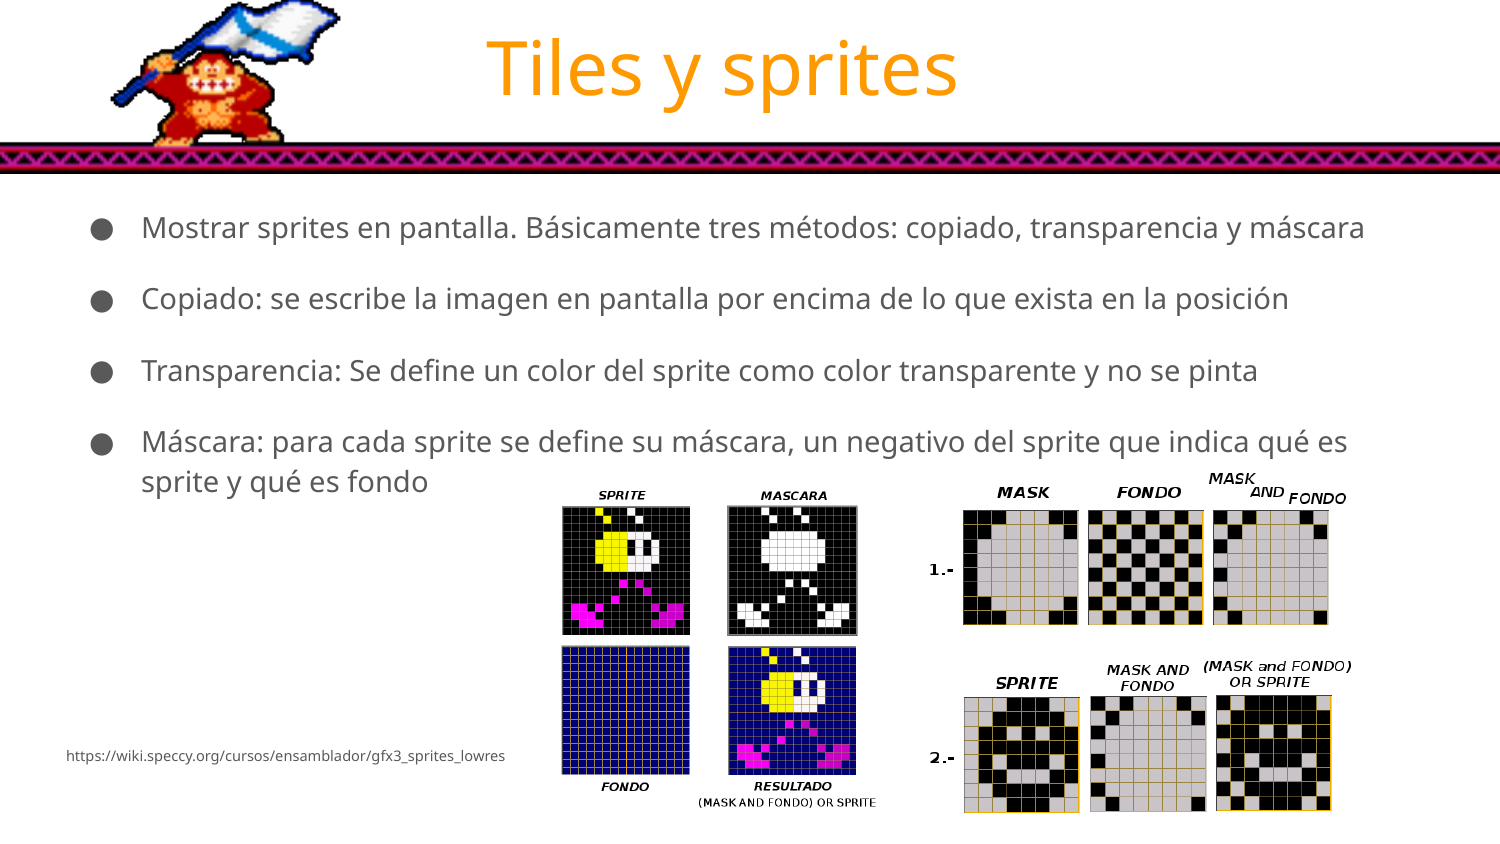

# Tiles y sprites
Mostrar sprites en pantalla. Básicamente tres métodos: copiado, transparencia y máscara
Copiado: se escribe la imagen en pantalla por encima de lo que exista en la posición
Transparencia: Se define un color del sprite como color transparente y no se pinta
Máscara: para cada sprite se define su máscara, un negativo del sprite que indica qué es sprite y qué es fondo
https://wiki.speccy.org/cursos/ensamblador/gfx3_sprites_lowres
https://opensource.com/article/18/4/easy-2d-game-creation-python-and-arcade